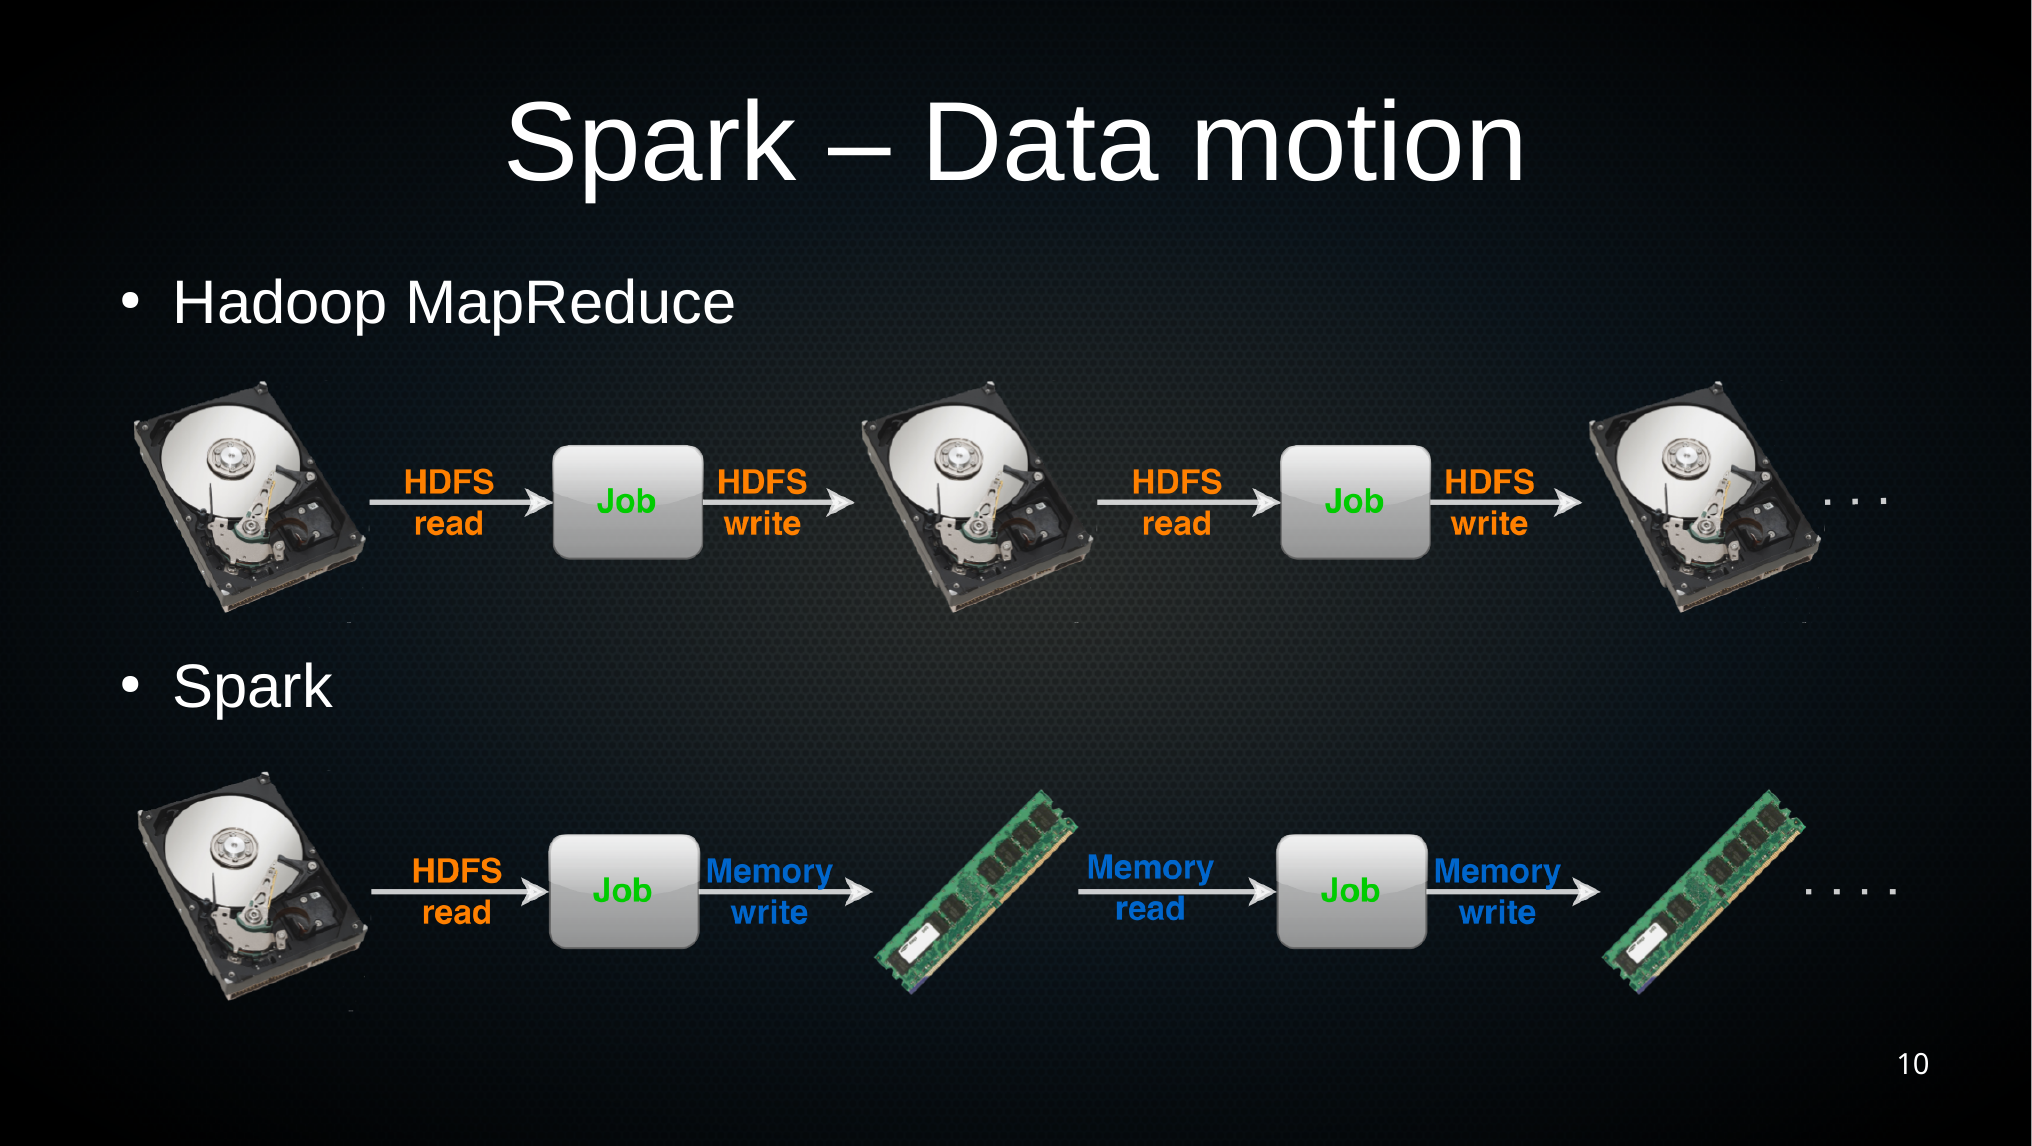

# Spark – Data motion
Hadoop MapReduce
Spark
10